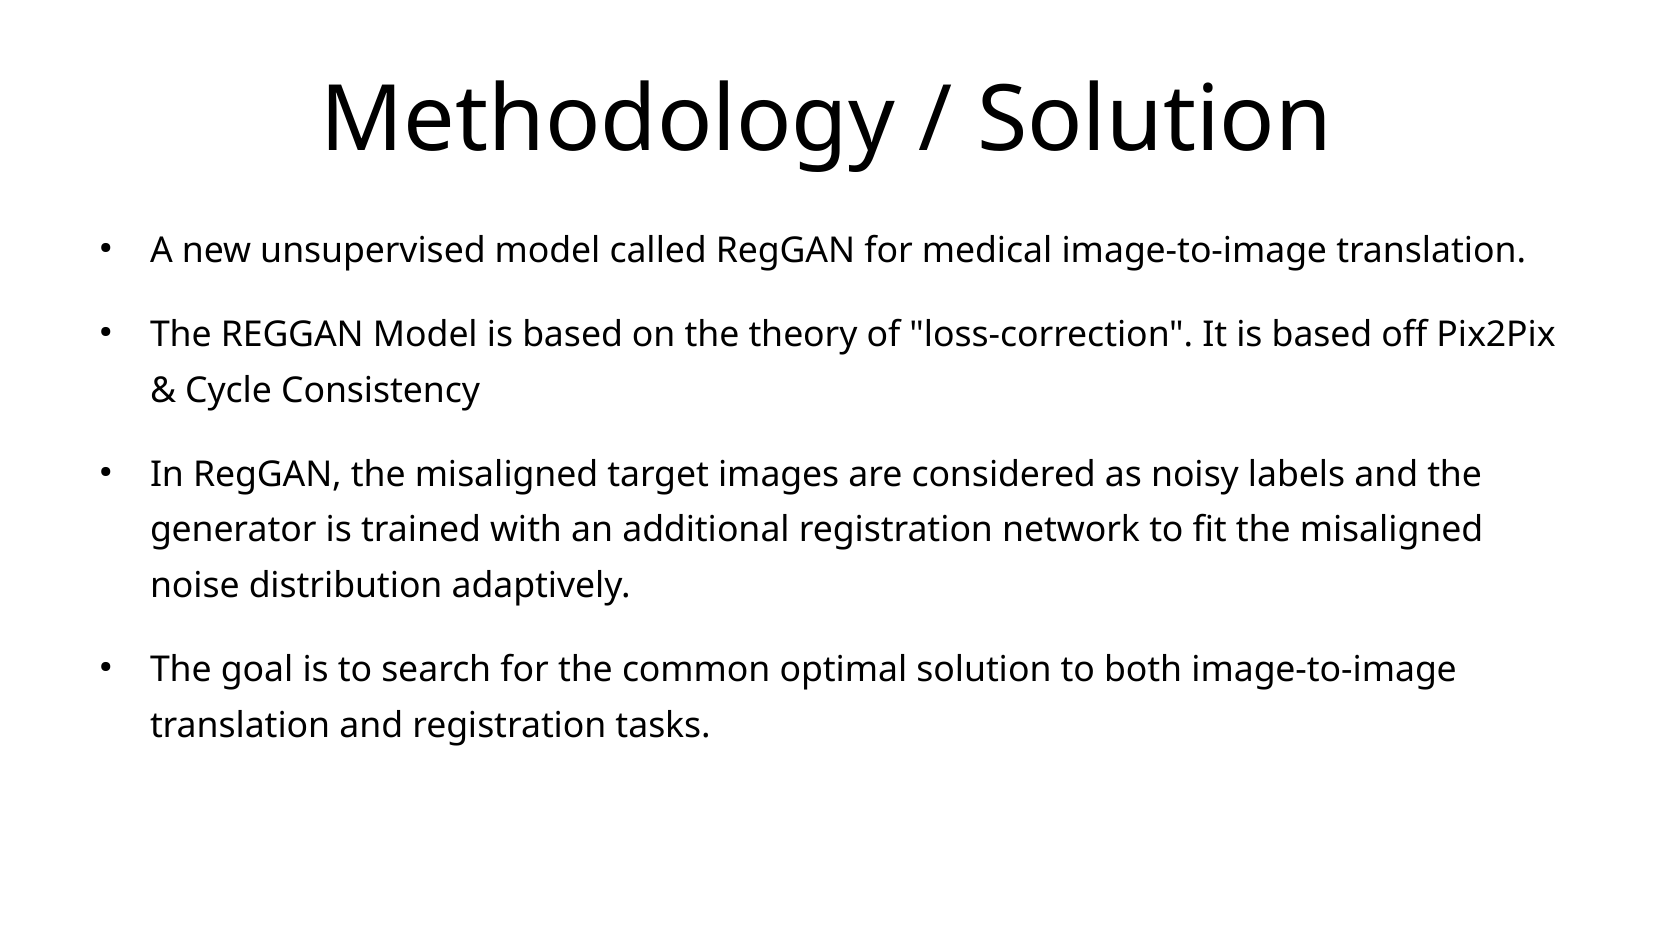

# Methodology / Solution
A new unsupervised model called RegGAN for medical image-to-image translation.
The REGGAN Model is based on the theory of "loss-correction". It is based off Pix2Pix & Cycle Consistency
In RegGAN, the misaligned target images are considered as noisy labels and the generator is trained with an additional registration network to fit the misaligned noise distribution adaptively.
The goal is to search for the common optimal solution to both image-to-image translation and registration tasks.